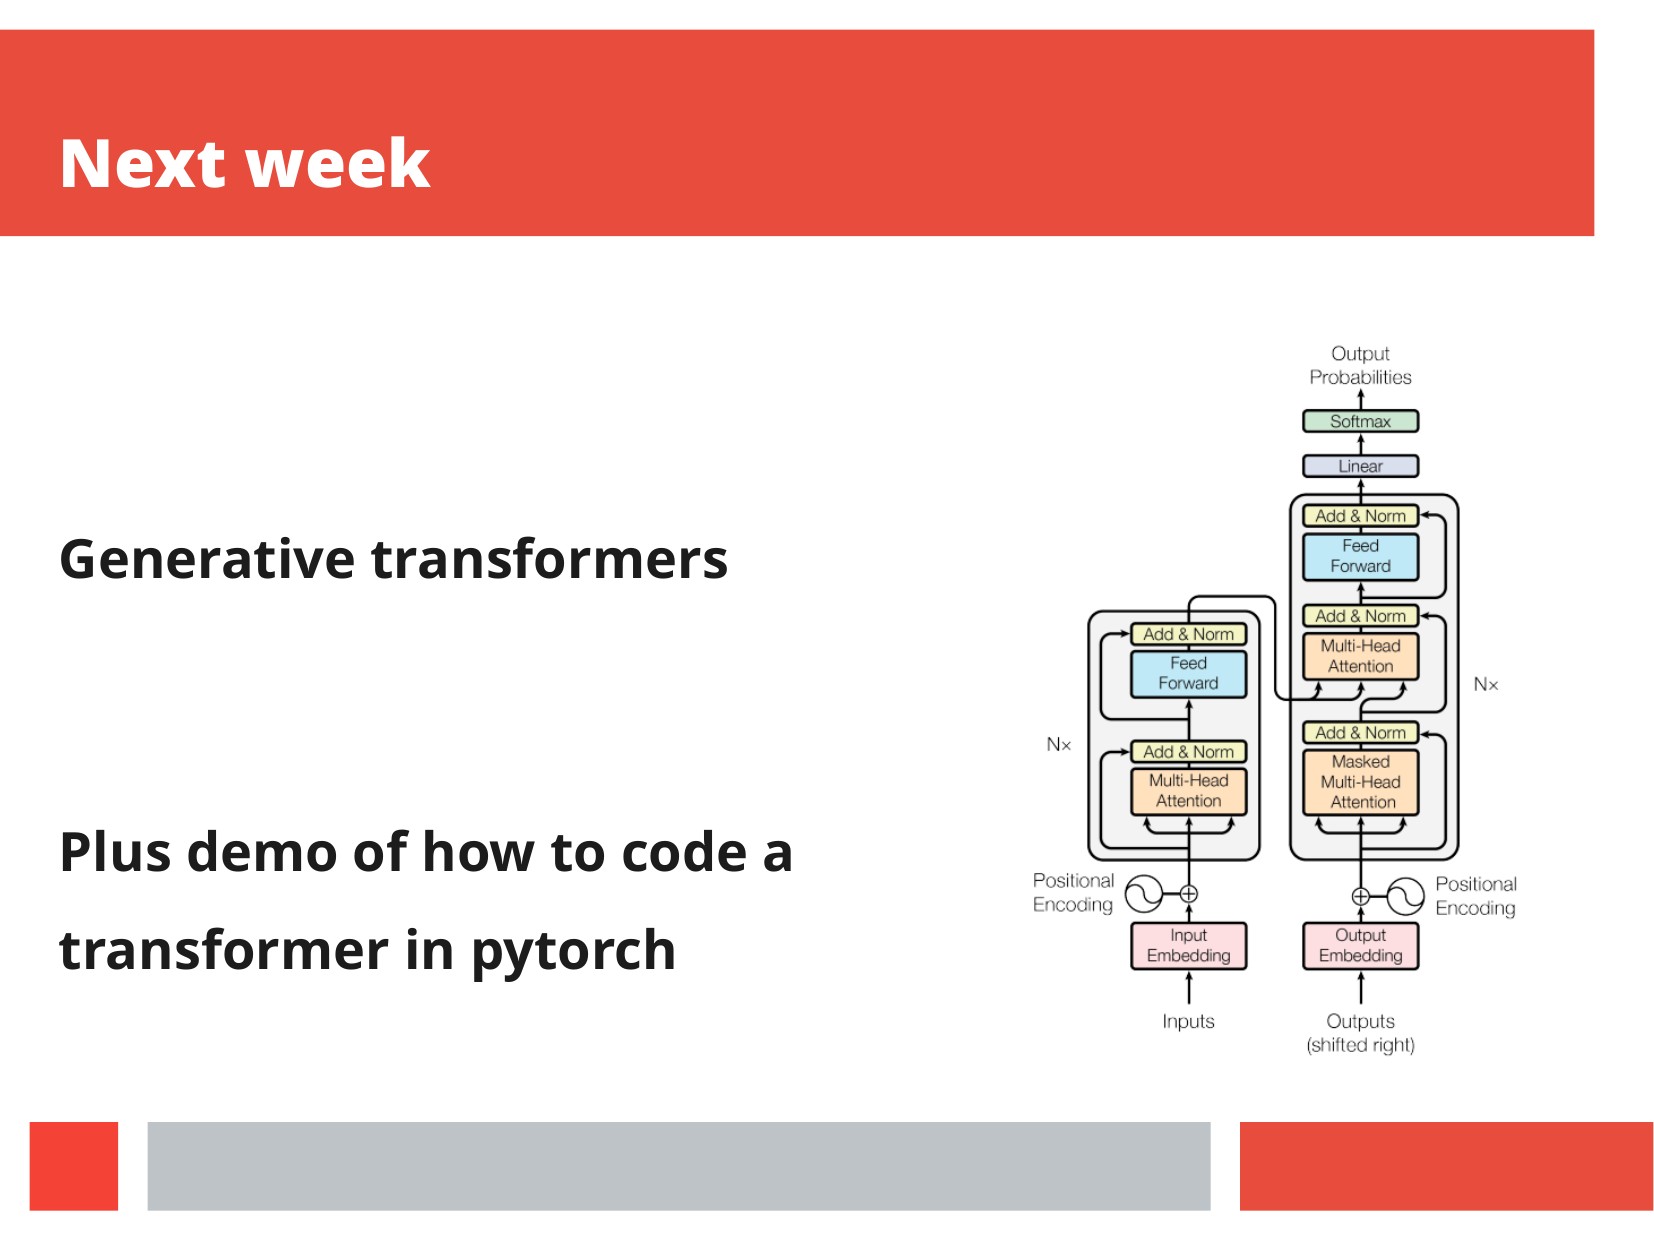

# Next week
Generative transformers
Plus demo of how to code a
transformer in pytorch